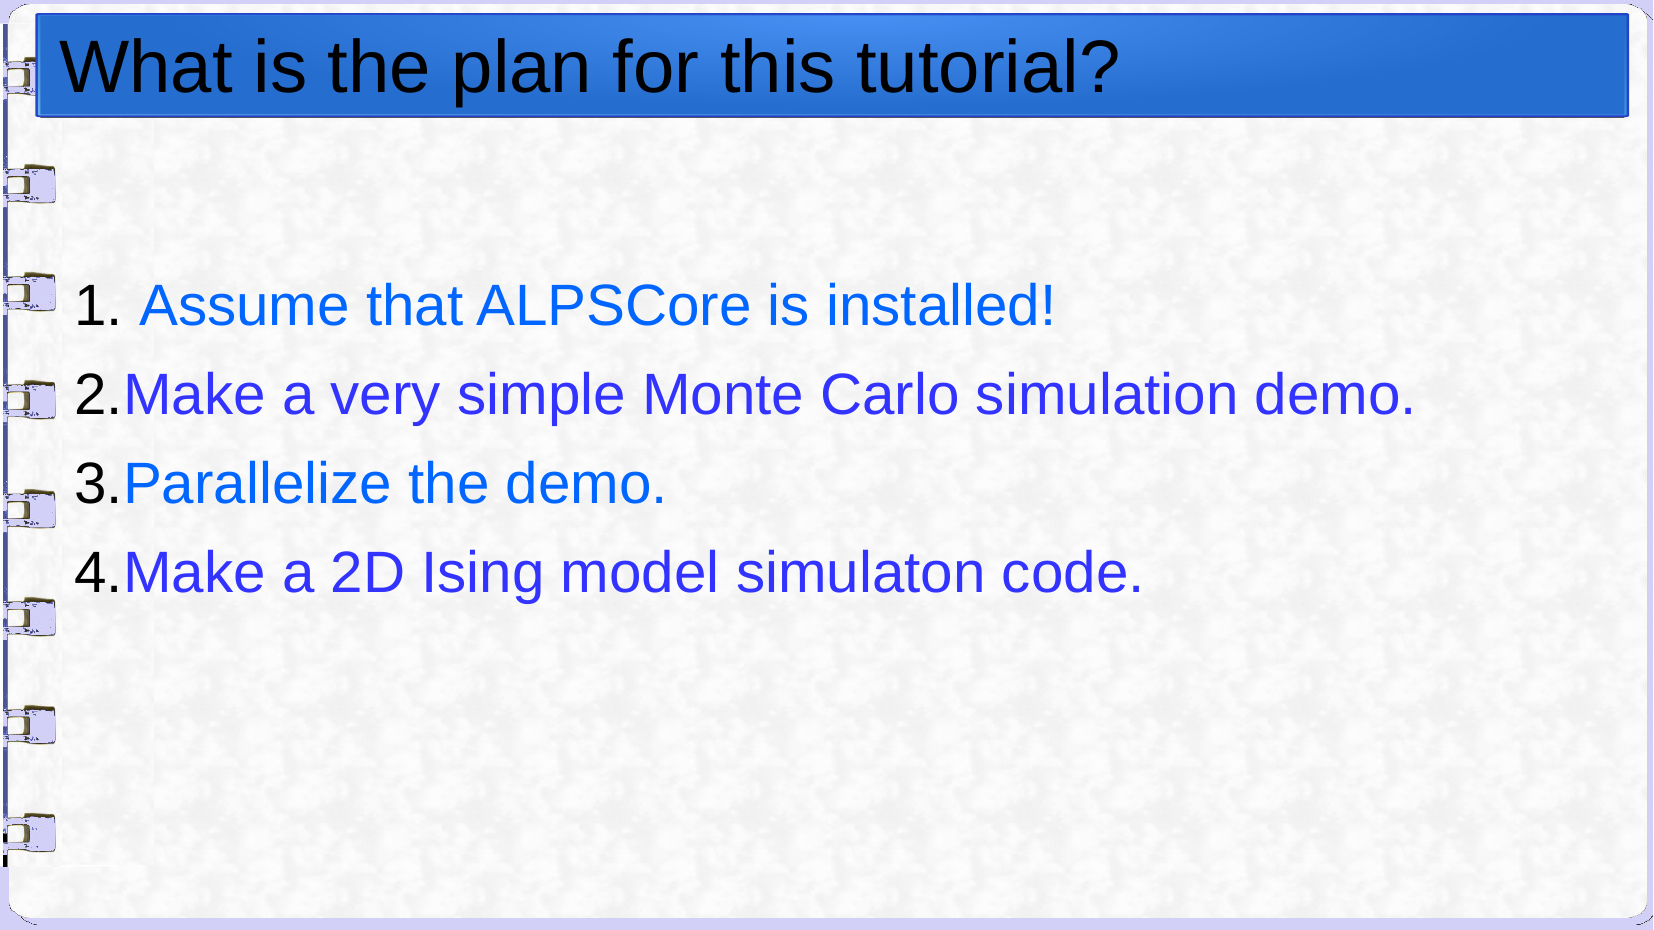

# What is the plan for this tutorial?
 Assume that ALPSCore is installed!
Make a very simple Monte Carlo simulation demo.
Parallelize the demo.
Make a 2D Ising model simulaton code.